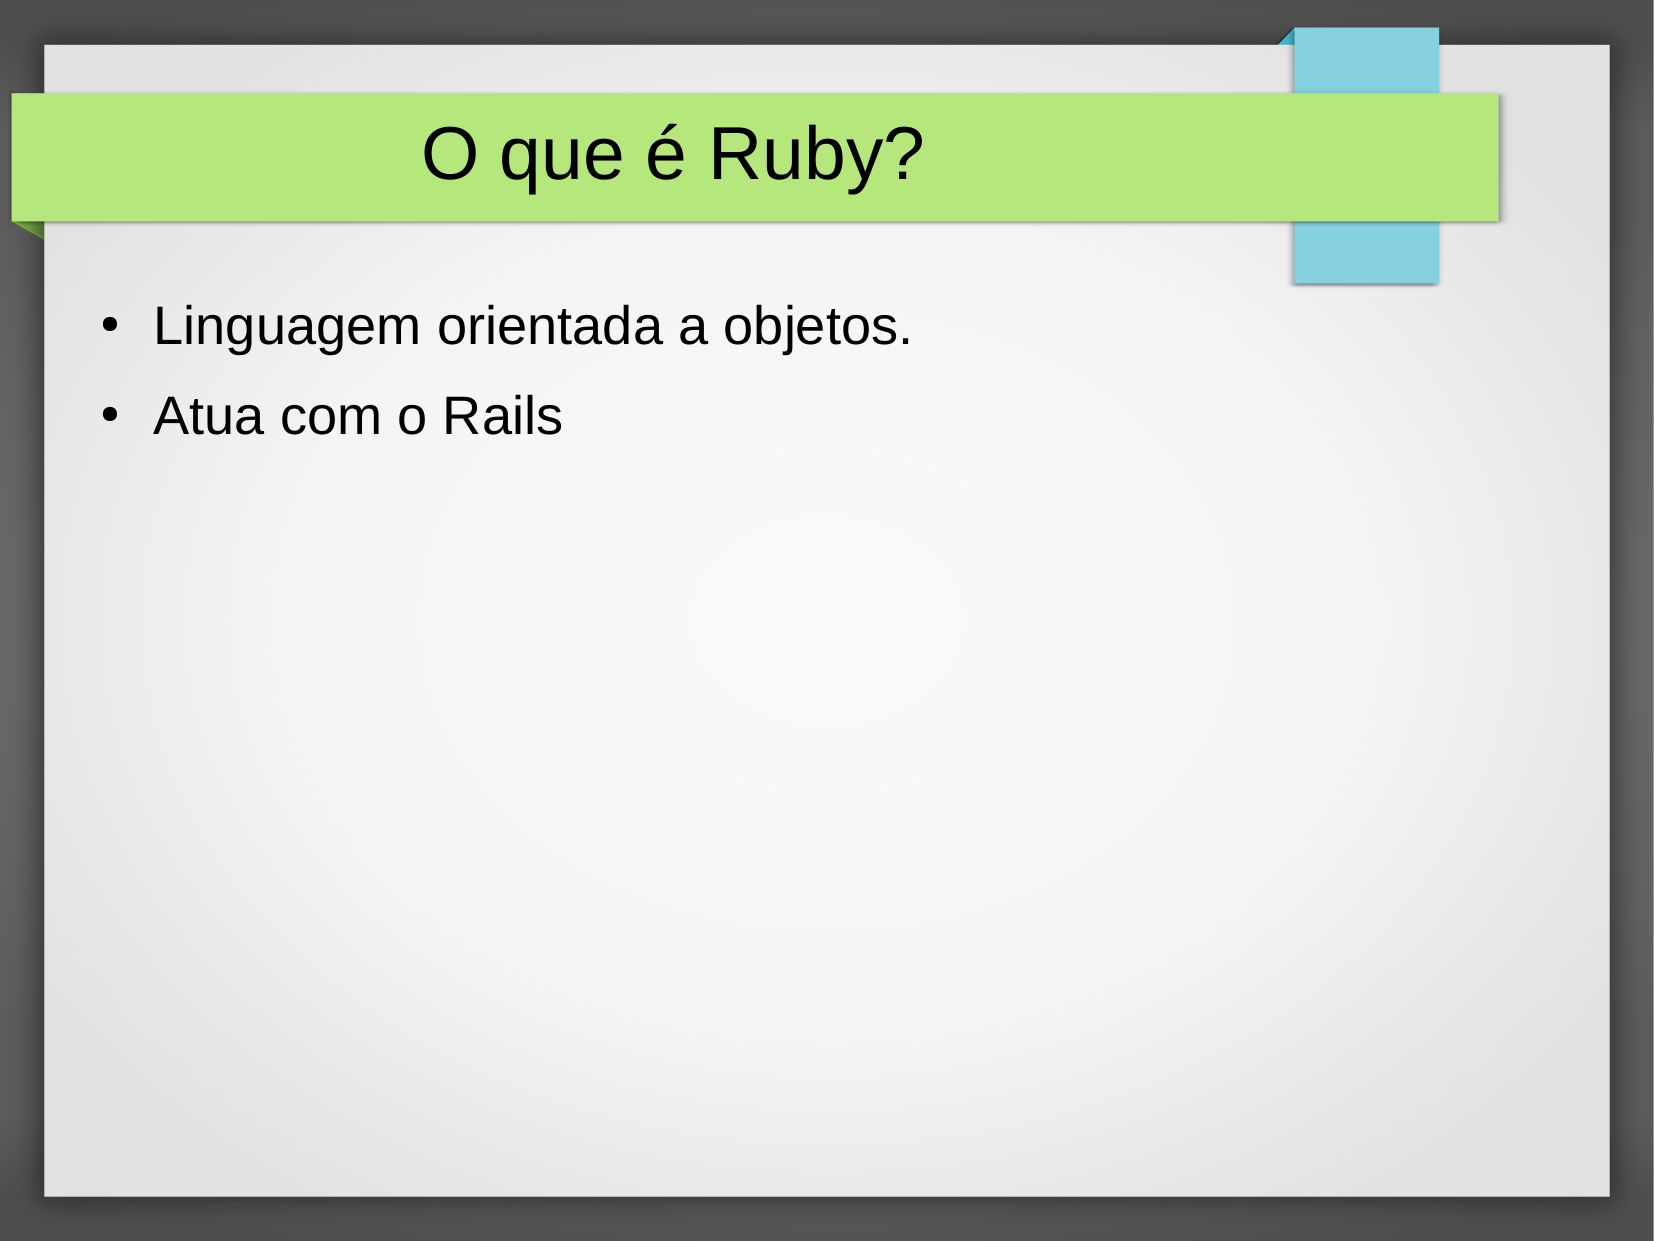

# O que é Ruby?
Linguagem orientada a objetos.
Atua com o Rails